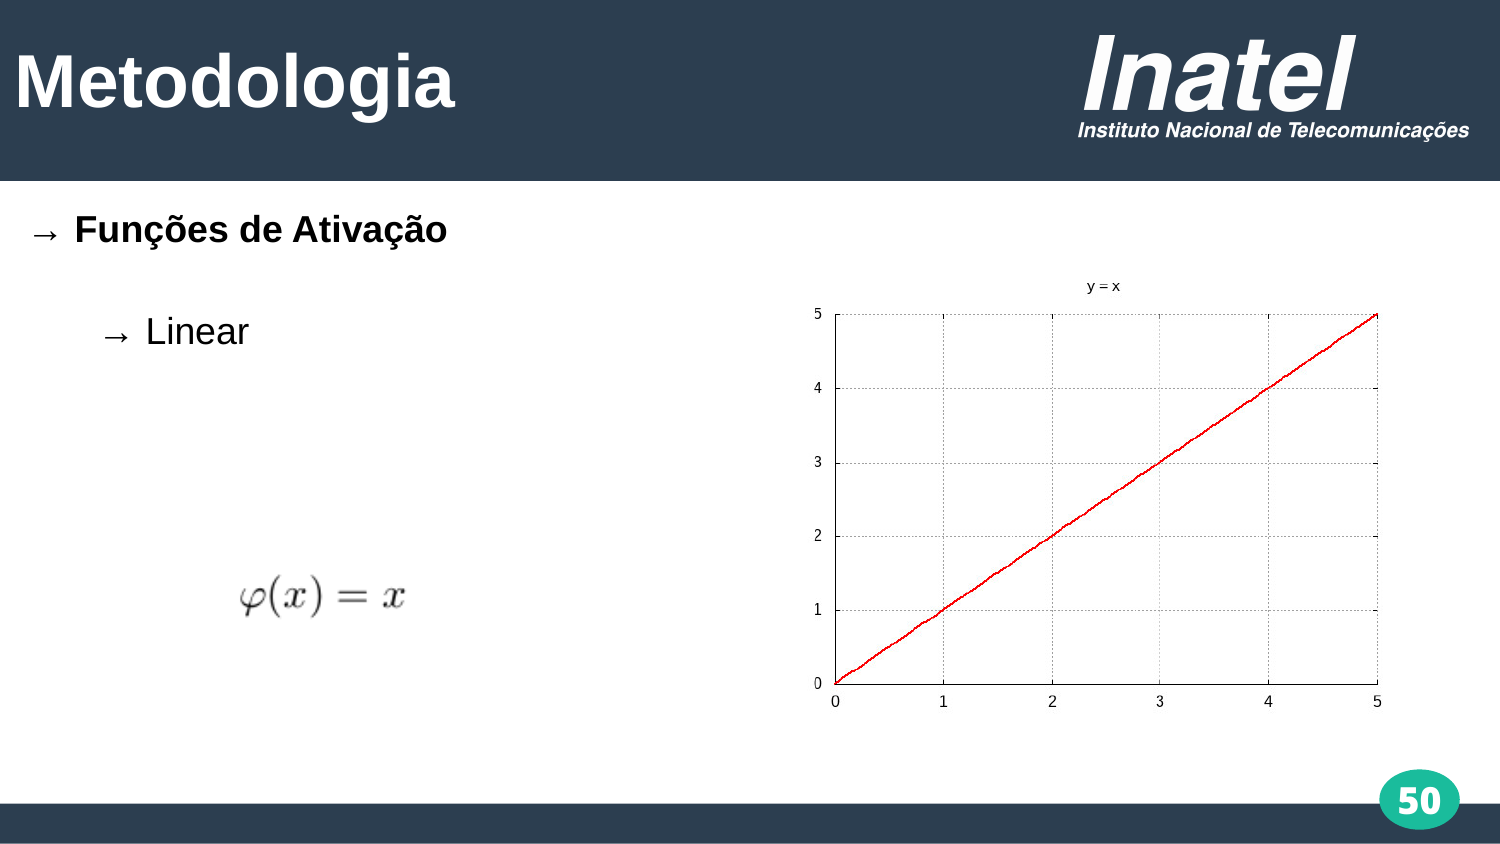

Metodologia
→ Funções de Ativação
→ Linear
50